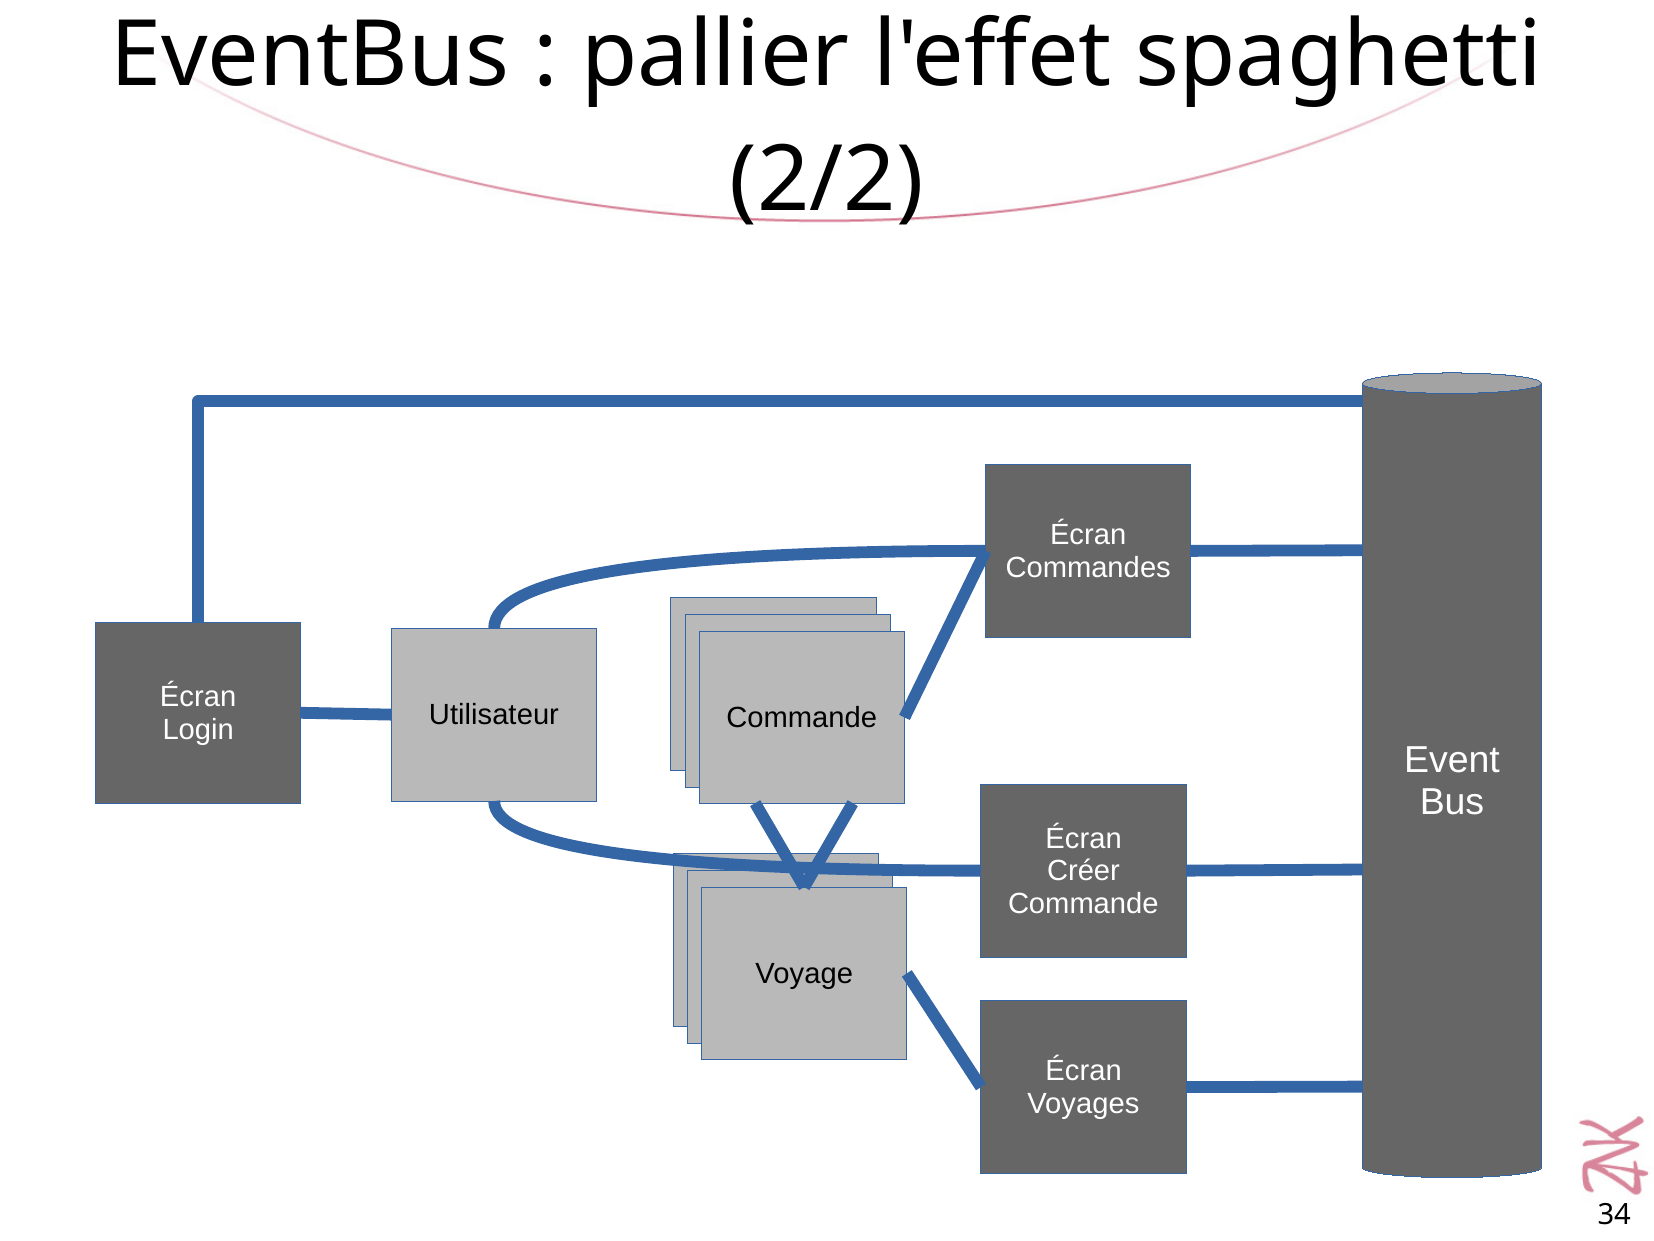

# EventBus : pallier l'effet spaghetti (2/2)
Event
Bus
Écran
Commandes
Commande
Commande
Écran
Login
Utilisateur
Commande
Écran
Créer
Commande
Commande
Commande
Voyage
Écran
Voyages
34